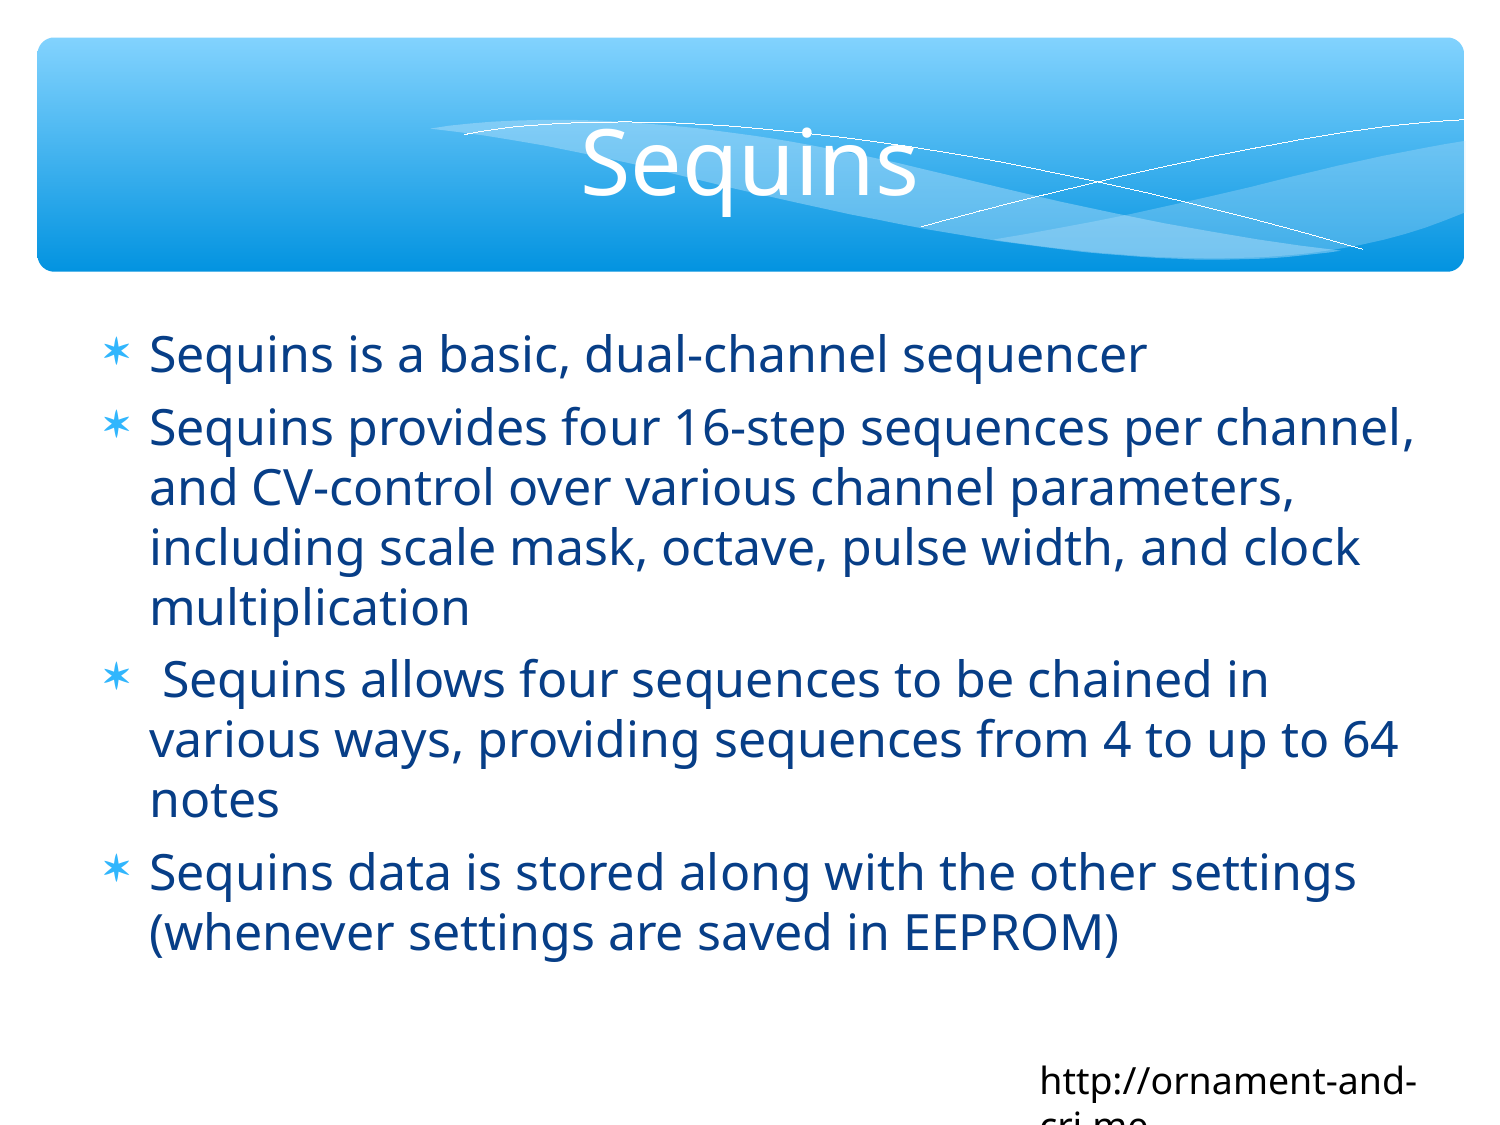

# Sequins
Sequins is a basic, dual-channel sequencer
Sequins provides four 16-step sequences per channel,
and CV-control over various channel parameters, including scale mask, octave, pulse width, and clock multiplication
 Sequins allows four sequences to be chained in various ways, providing sequences from 4 to up to 64 notes
Sequins data is stored along with the other settings (whenever settings are saved in EEPROM)
http://ornament-and-cri.me